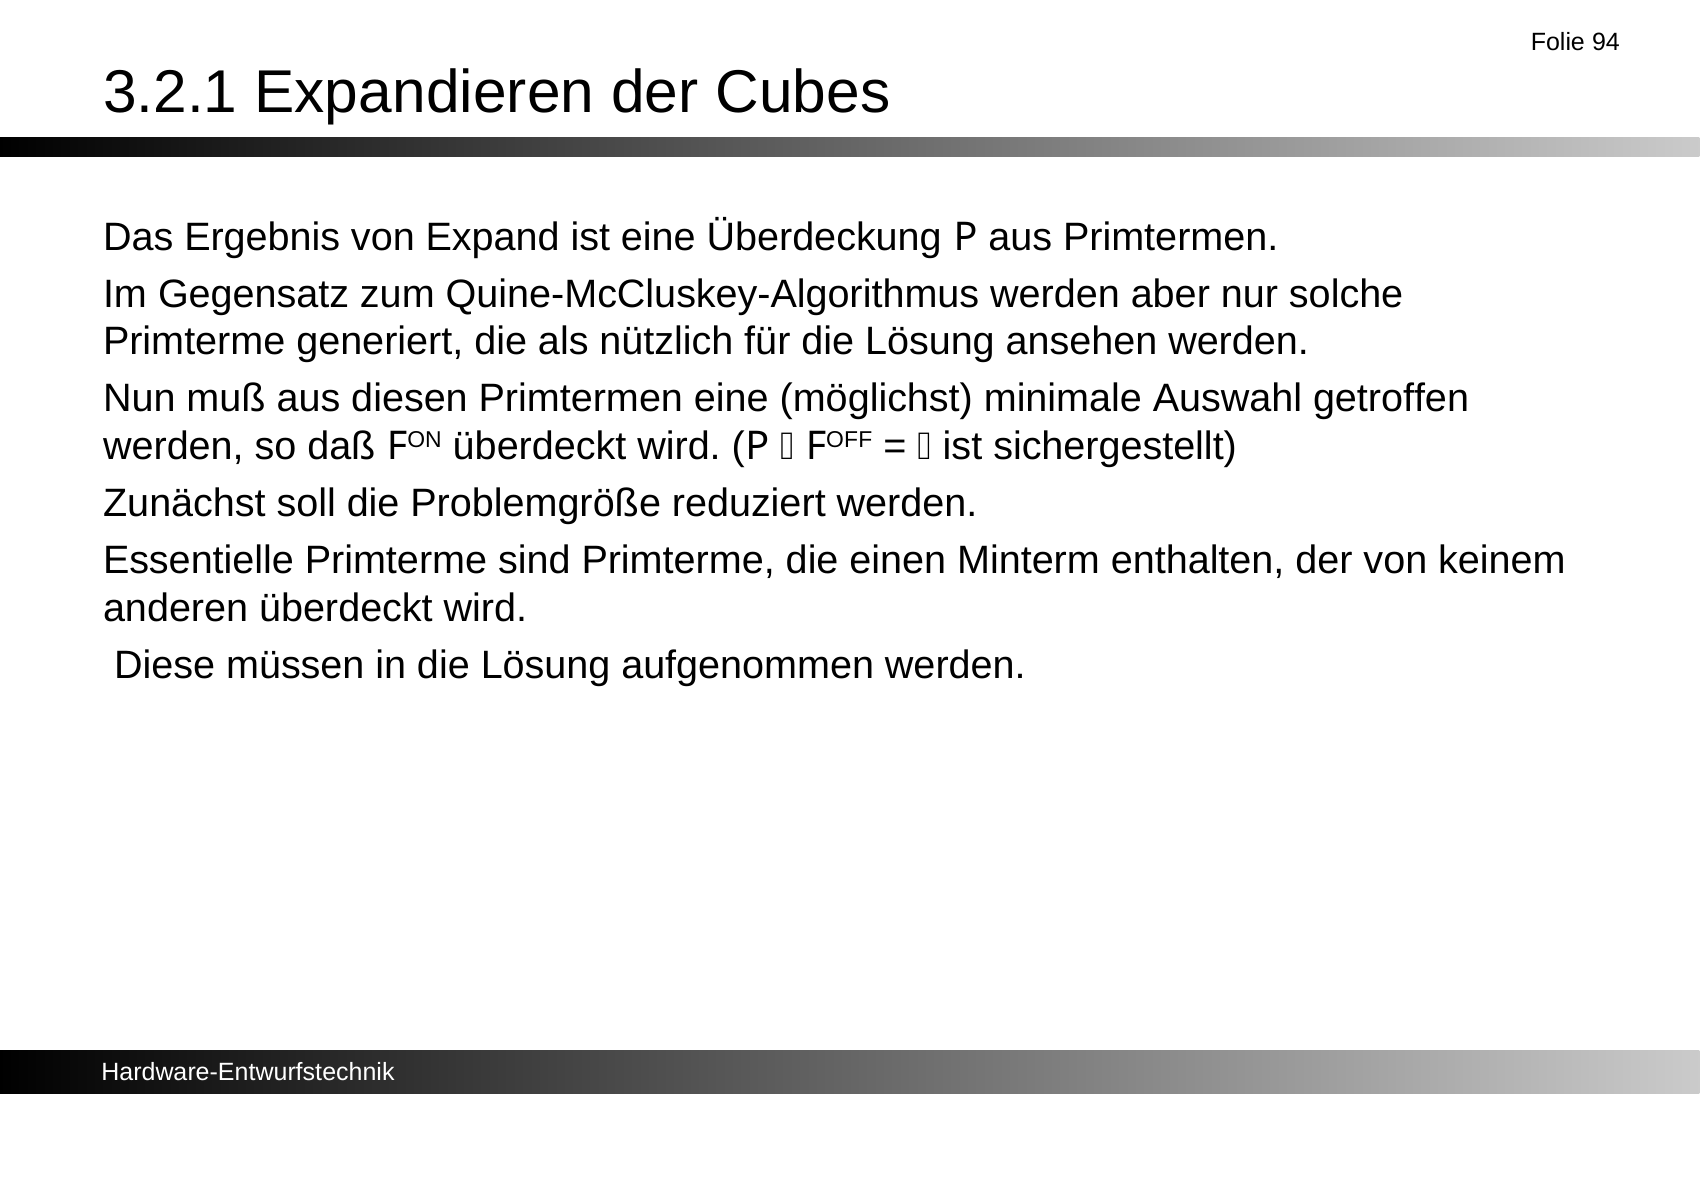

# 3.2.1 Expandieren der Cubes
Das Ergebnis von Expand ist eine Überdeckung P aus Primtermen.
Im Gegensatz zum Quine-McCluskey-Algorithmus werden aber nur solche Primterme generiert, die als nützlich für die Lösung ansehen werden.
Nun muß aus diesen Primtermen eine (möglichst) minimale Auswahl getroffen werden, so daß FON überdeckt wird. (P  FOFF =  ist sichergestellt)
Zunächst soll die Problemgröße reduziert werden.
Essentielle Primterme sind Primterme, die einen Minterm enthalten, der von keinem anderen überdeckt wird.
 Diese müssen in die Lösung aufgenommen werden.